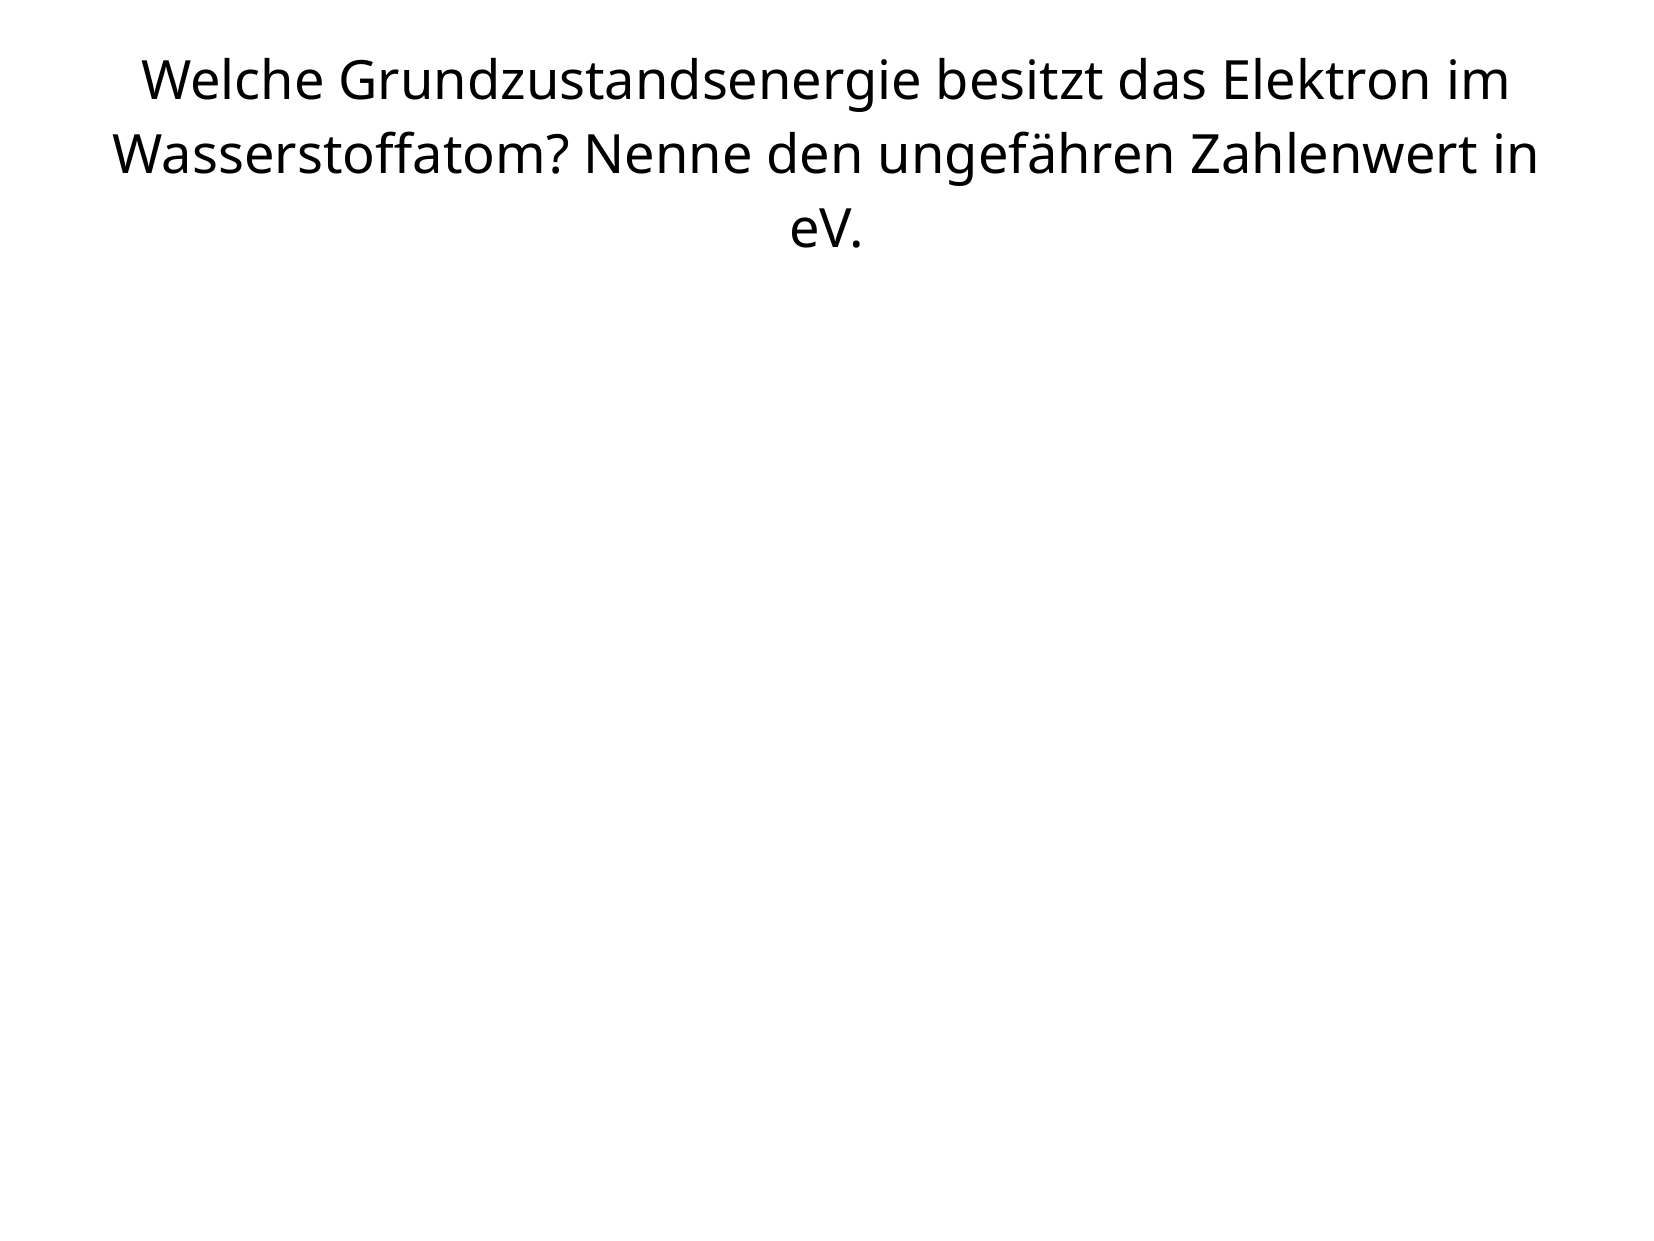

# Welche Grundzustandsenergie besitzt das Elektron im Wasserstoffatom? Nenne den ungefähren Zahlenwert in eV.